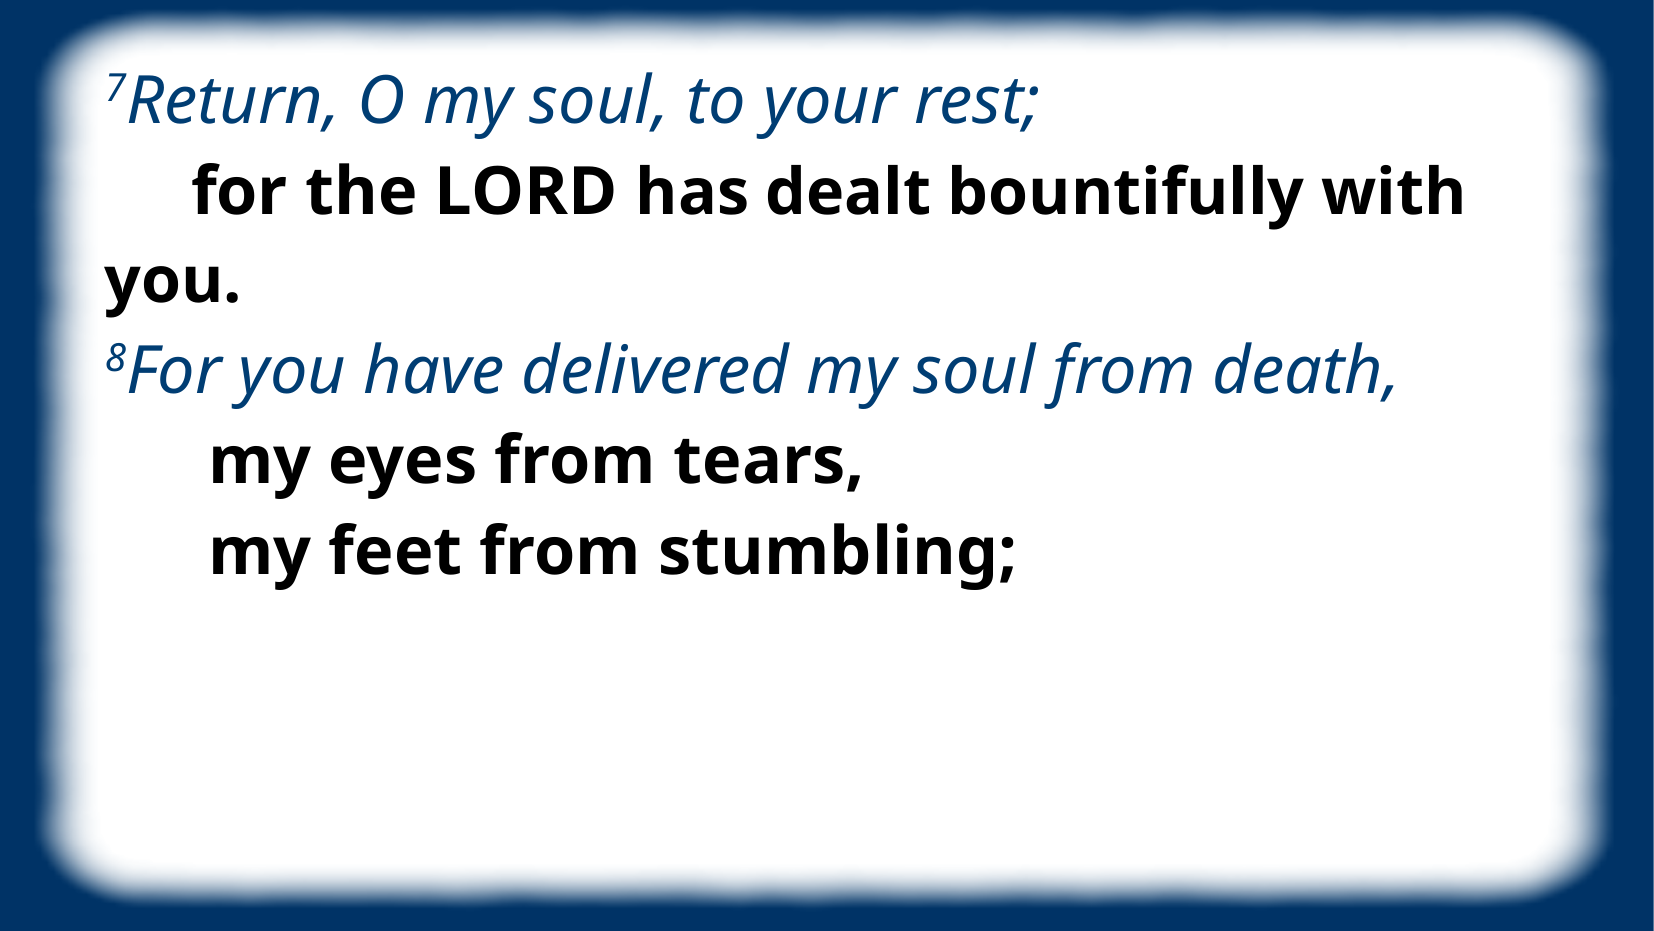

7Return, O my soul, to your rest;
 for the LORD has dealt bountifully with you.
8For you have delivered my soul from death,
 my eyes from tears,
 my feet from stumbling;